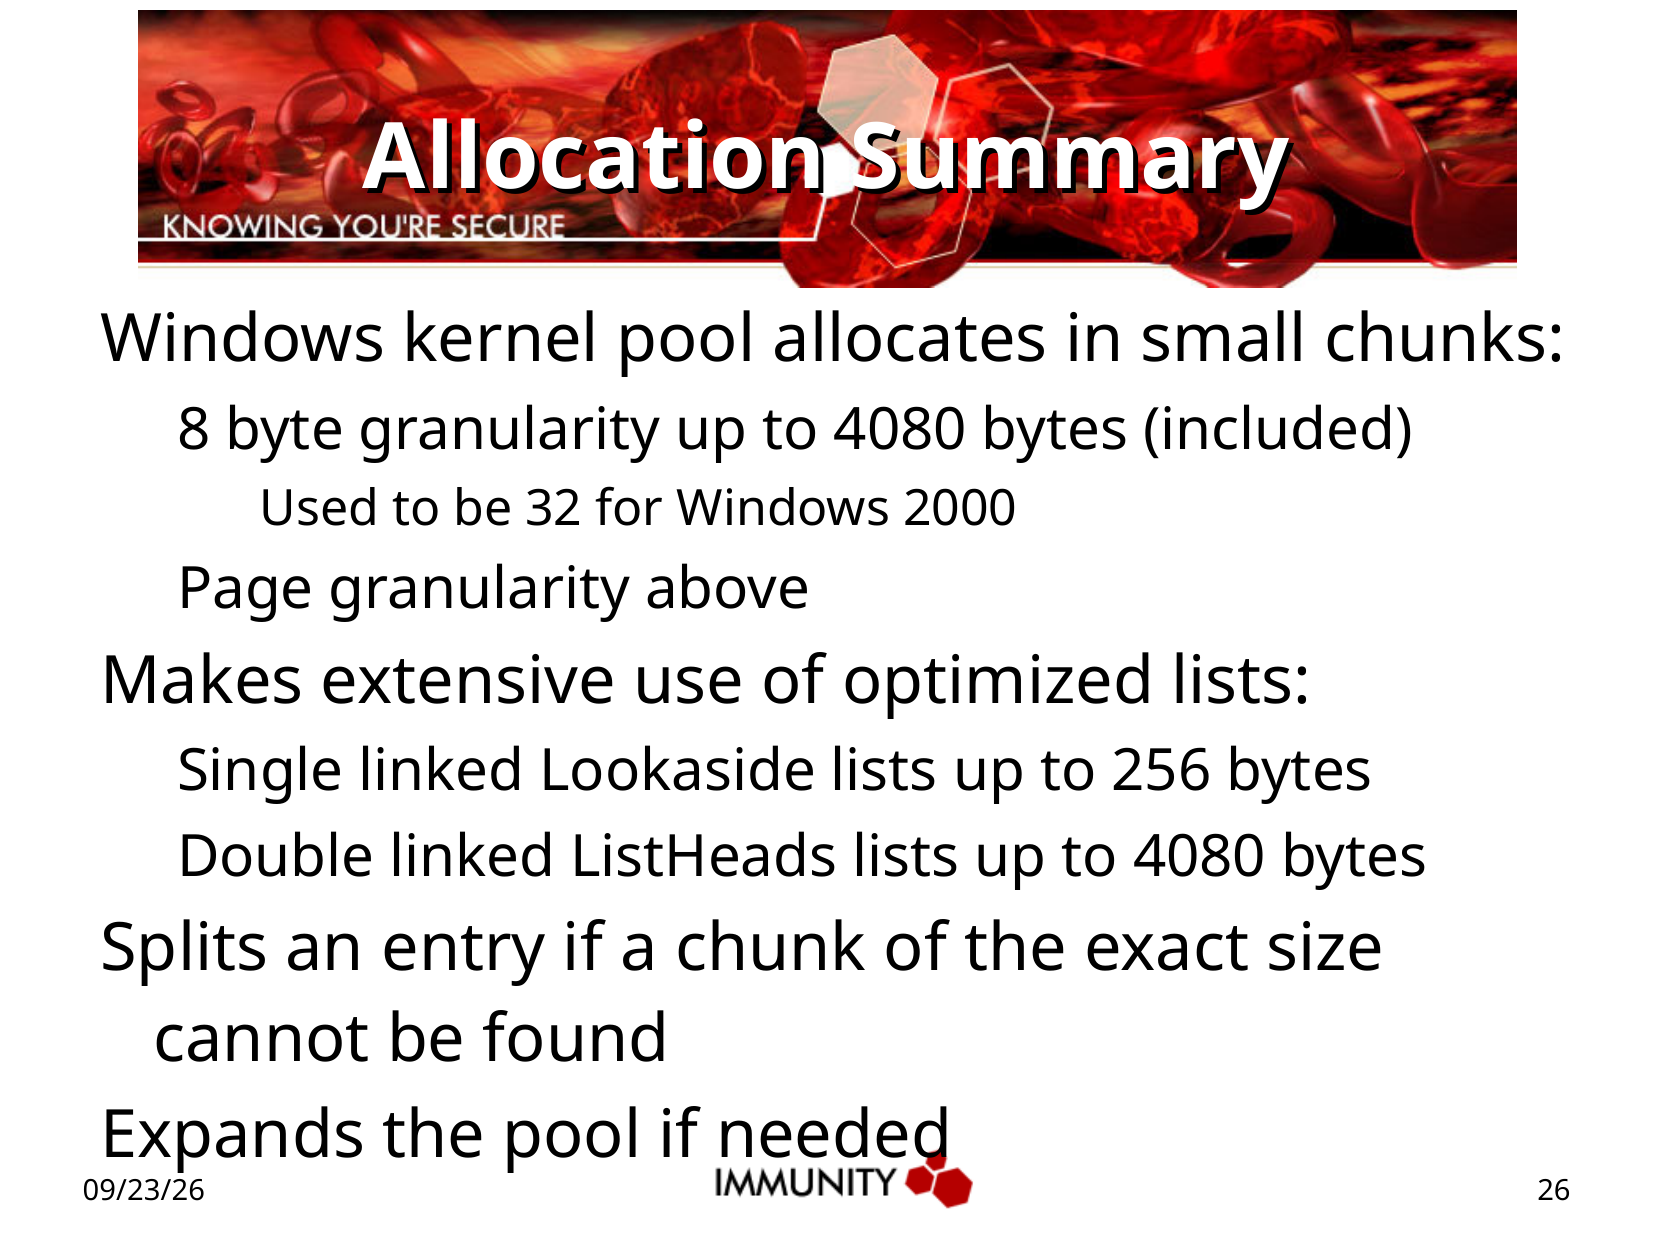

# Allocation Summary
Windows kernel pool allocates in small chunks:
8 byte granularity up to 4080 bytes (included)
Used to be 32 for Windows 2000
Page granularity above
Makes extensive use of optimized lists:
Single linked Lookaside lists up to 256 bytes
Double linked ListHeads lists up to 4080 bytes
Splits an entry if a chunk of the exact size cannot be found
Expands the pool if needed
26